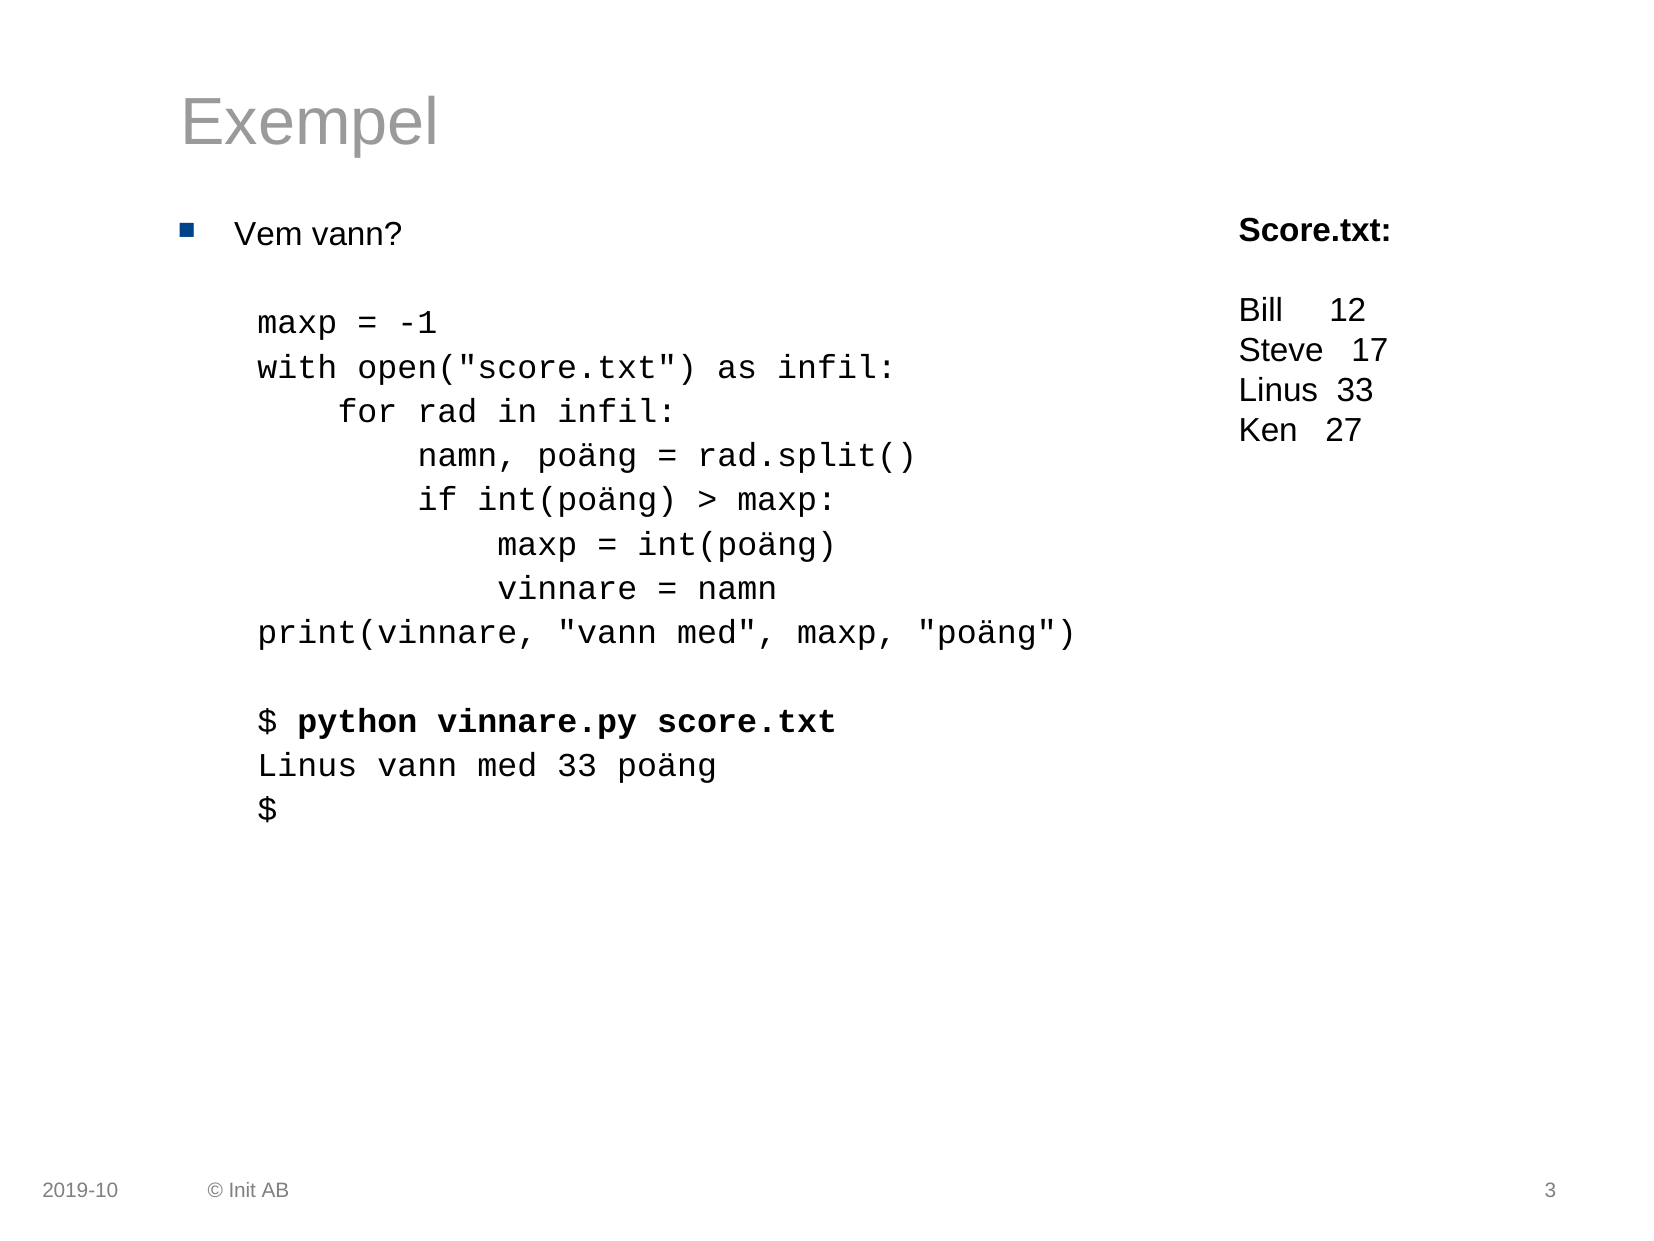

Exempel
Score.txt:
Bill 12
Steve 17
Linus 33
Ken 27
Vem vann?
maxp = -1
with open("score.txt") as infil:
 for rad in infil:
 namn, poäng = rad.split()
 if int(poäng) > maxp:
 maxp = int(poäng)
 vinnare = namn
print(vinnare, "vann med", maxp, "poäng")
$ python vinnare.py score.txt
Linus vann med 33 poäng
$
2019-10
© Init AB